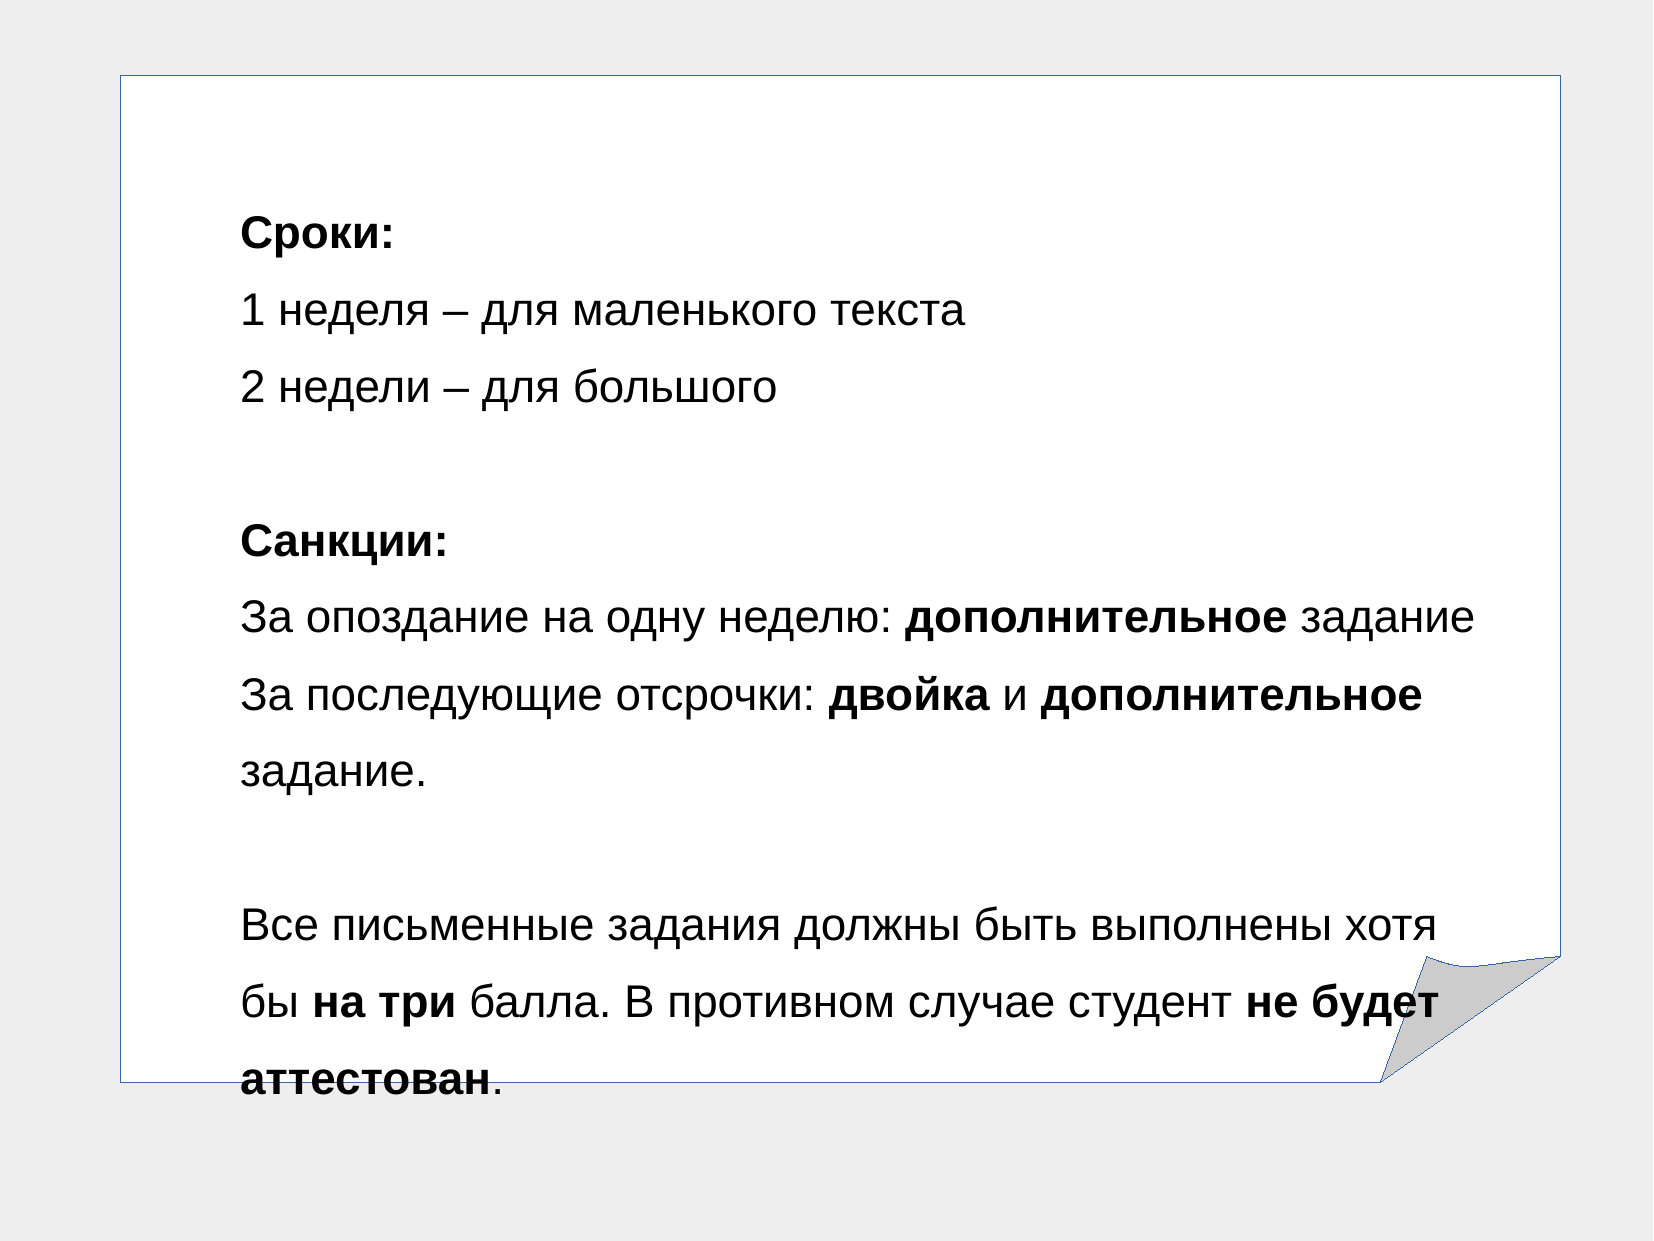

# Сроки:
1 неделя – для маленького текста
2 недели – для большого
Санкции:
За опоздание на одну неделю: дополнительное задание
За последующие отсрочки: двойка и дополнительное задание.
Все письменные задания должны быть выполнены хотя бы на три балла. В противном случае студент не будет аттестован.